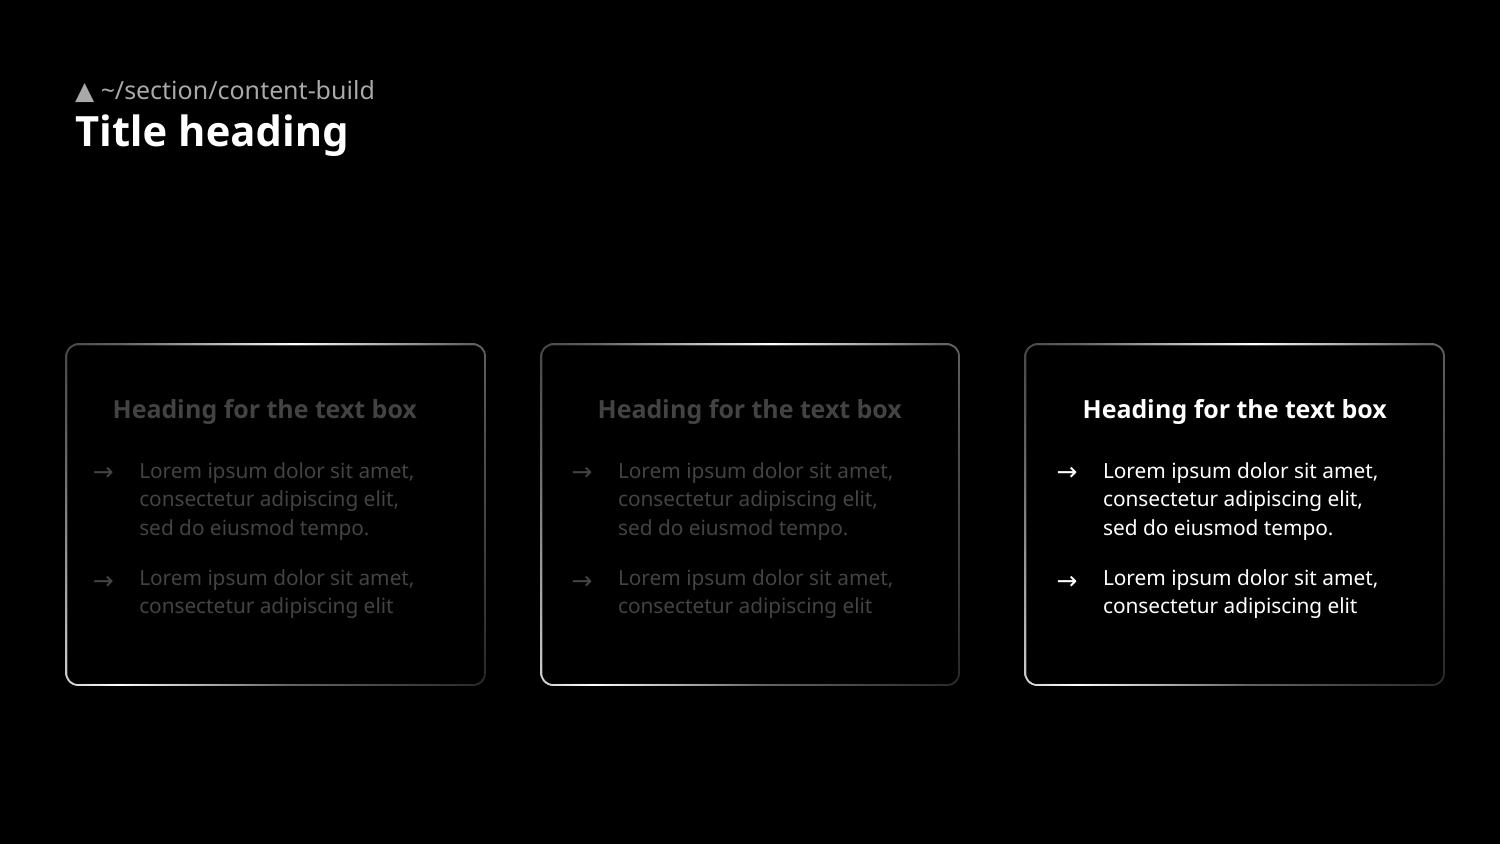

▲ ~/section/content-build
Title heading
Heading for the text box
Heading for the text box
Heading for the text box
→
→
→
Lorem ipsum dolor sit amet, consectetur adipiscing elit, sed do eiusmod tempo.
Lorem ipsum dolor sit amet, consectetur adipiscing elit
Lorem ipsum dolor sit amet, consectetur adipiscing elit, sed do eiusmod tempo.
Lorem ipsum dolor sit amet, consectetur adipiscing elit
Lorem ipsum dolor sit amet, consectetur adipiscing elit, sed do eiusmod tempo.
Lorem ipsum dolor sit amet, consectetur adipiscing elit
→
→
→